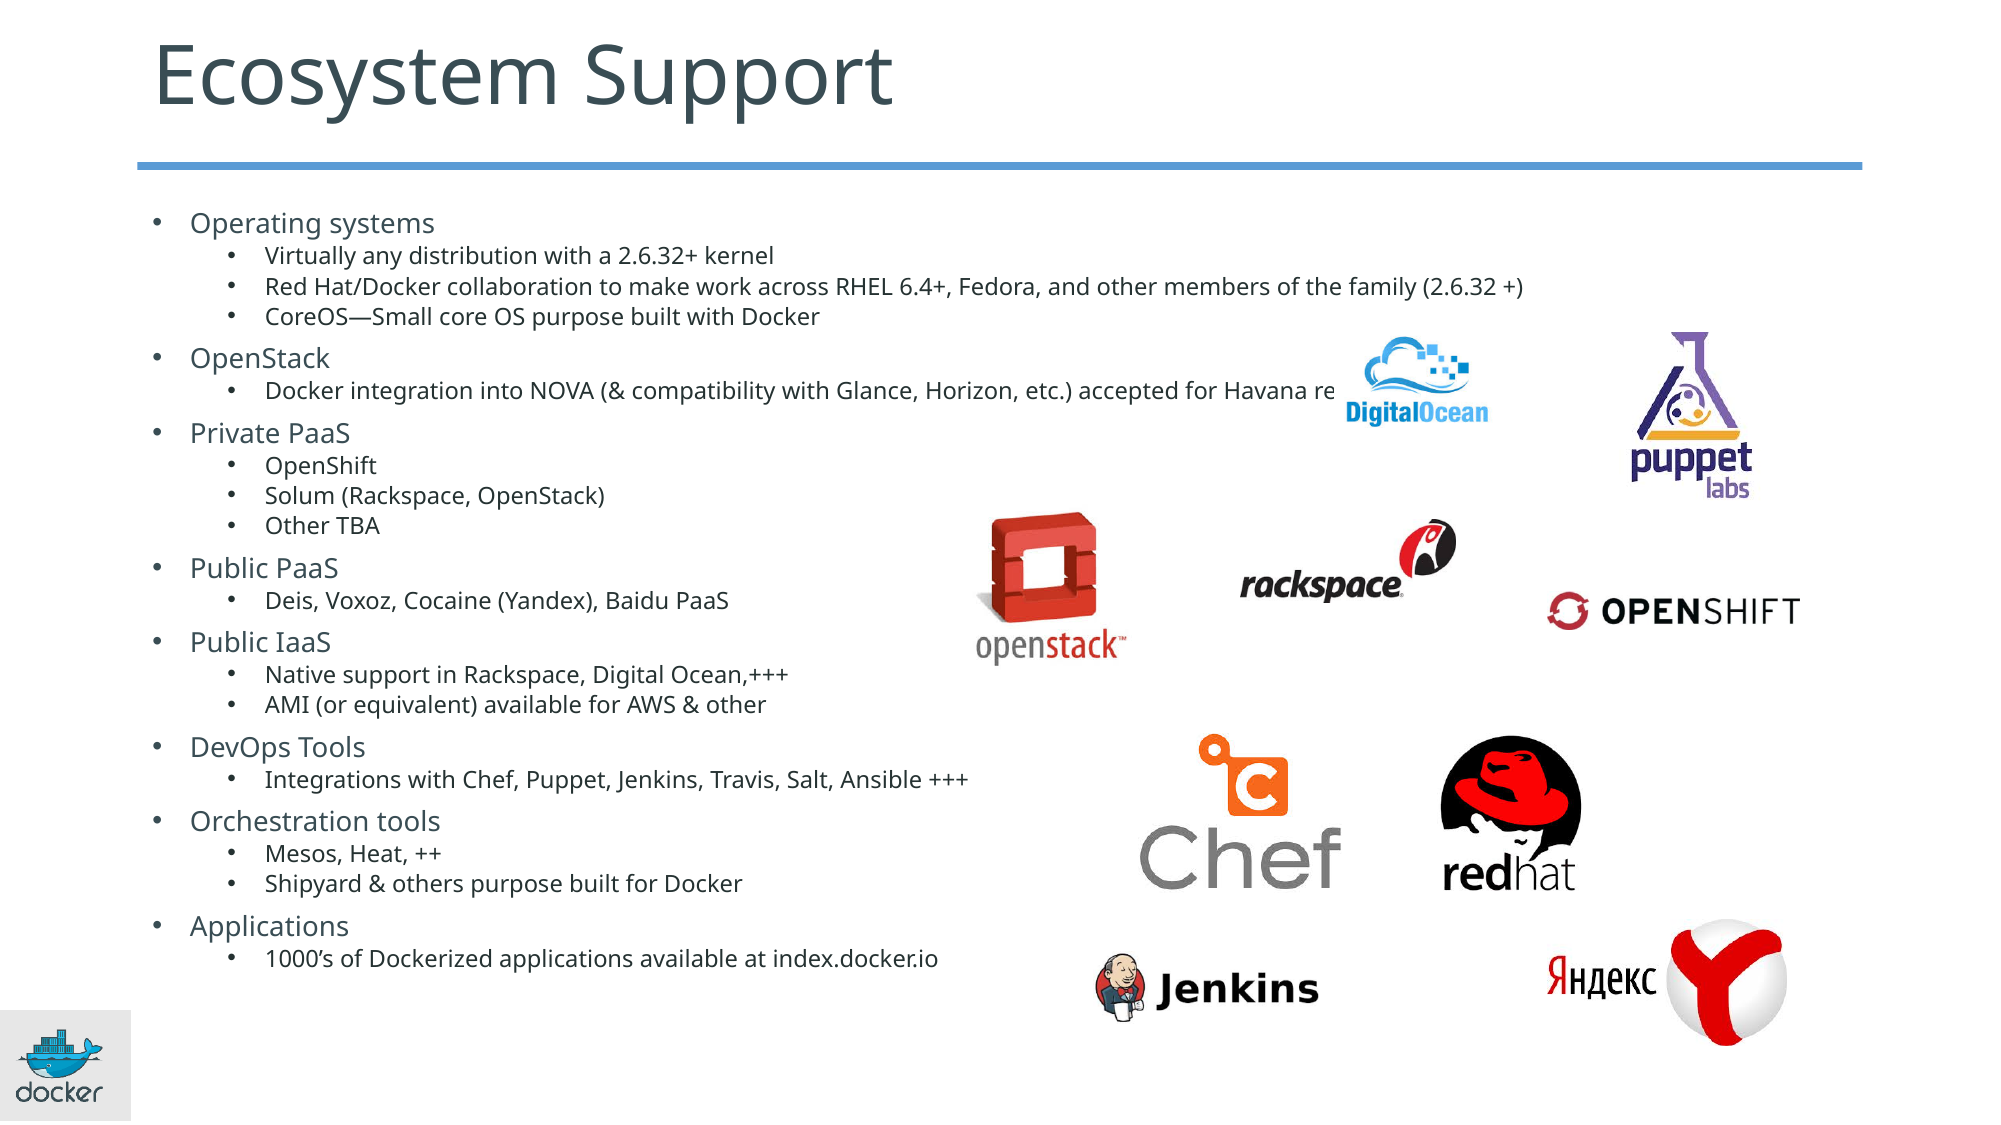

# Ecosystem Support
Operating systems
Virtually any distribution with a 2.6.32+ kernel
Red Hat/Docker collaboration to make work across RHEL 6.4+, Fedora, and other members of the family (2.6.32 +)
CoreOS—Small core OS purpose built with Docker
OpenStack
Docker integration into NOVA (& compatibility with Glance, Horizon, etc.) accepted for Havana release
Private PaaS
OpenShift
Solum (Rackspace, OpenStack)
Other TBA
Public PaaS
Deis, Voxoz, Cocaine (Yandex), Baidu PaaS
Public IaaS
Native support in Rackspace, Digital Ocean,+++
AMI (or equivalent) available for AWS & other
DevOps Tools
Integrations with Chef, Puppet, Jenkins, Travis, Salt, Ansible +++
Orchestration tools
Mesos, Heat, ++
Shipyard & others purpose built for Docker
Applications
1000’s of Dockerized applications available at index.docker.io